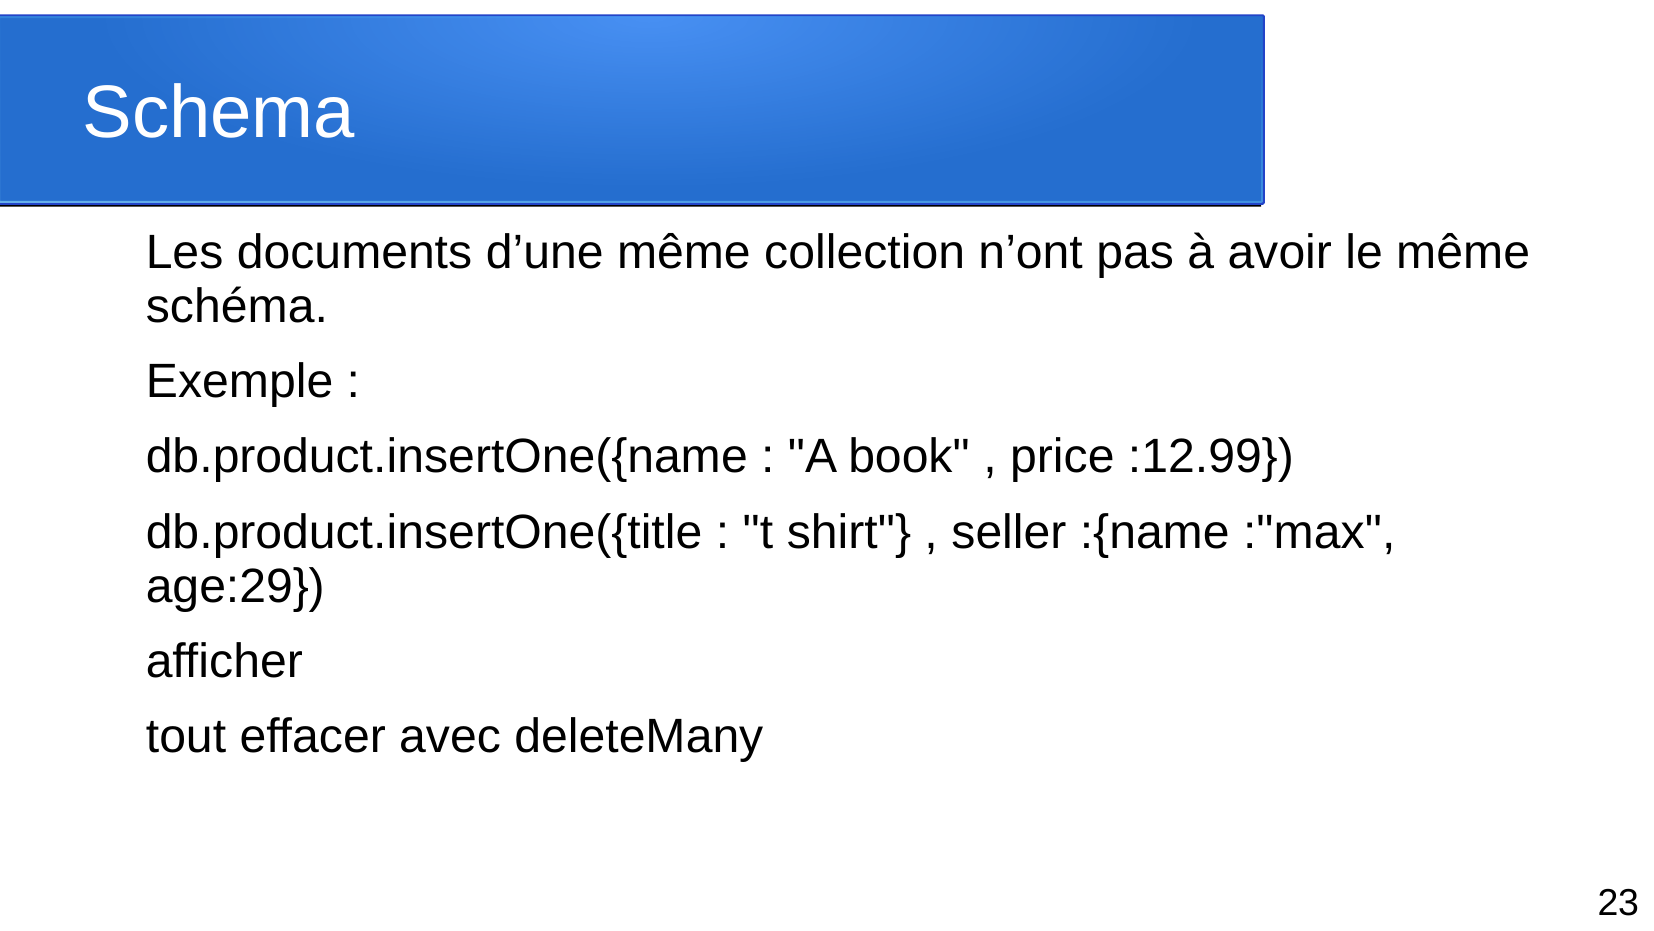

# Schema
Les documents d’une même collection n’ont pas à avoir le même schéma.
Exemple :
db.product.insertOne({name : "A book" , price :12.99})
db.product.insertOne({title : "t shirt"} , seller :{name :"max", age:29})
afficher
tout effacer avec deleteMany
23